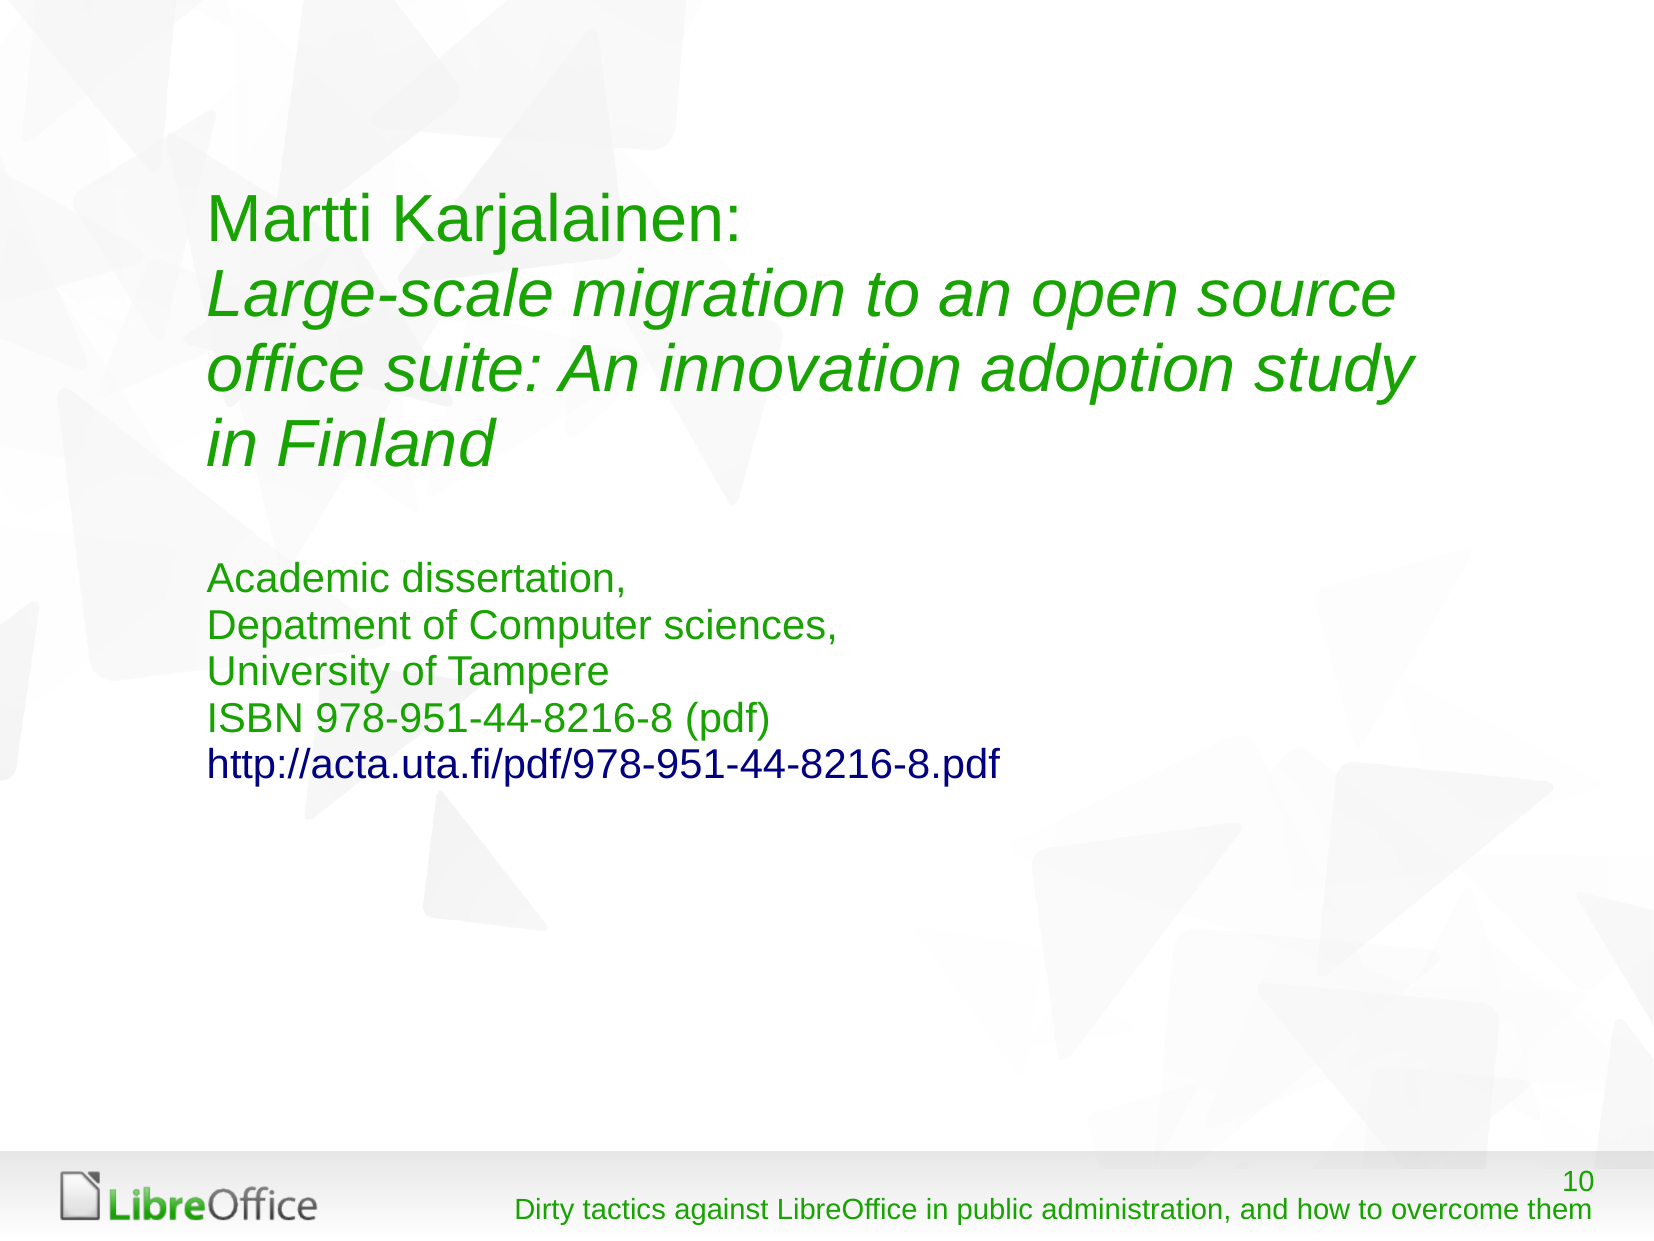

# Martti Karjalainen: Large-scale migration to an open source office suite: An innovation adoption study in Finland Academic dissertation, Depatment of Computer sciences, University of Tampere ISBN 978-951-44-8216-8 (pdf) http://acta.uta.fi/pdf/978-951-44-8216-8.pdf
10
Dirty tactics against LibreOffice in public administration, and how to overcome them